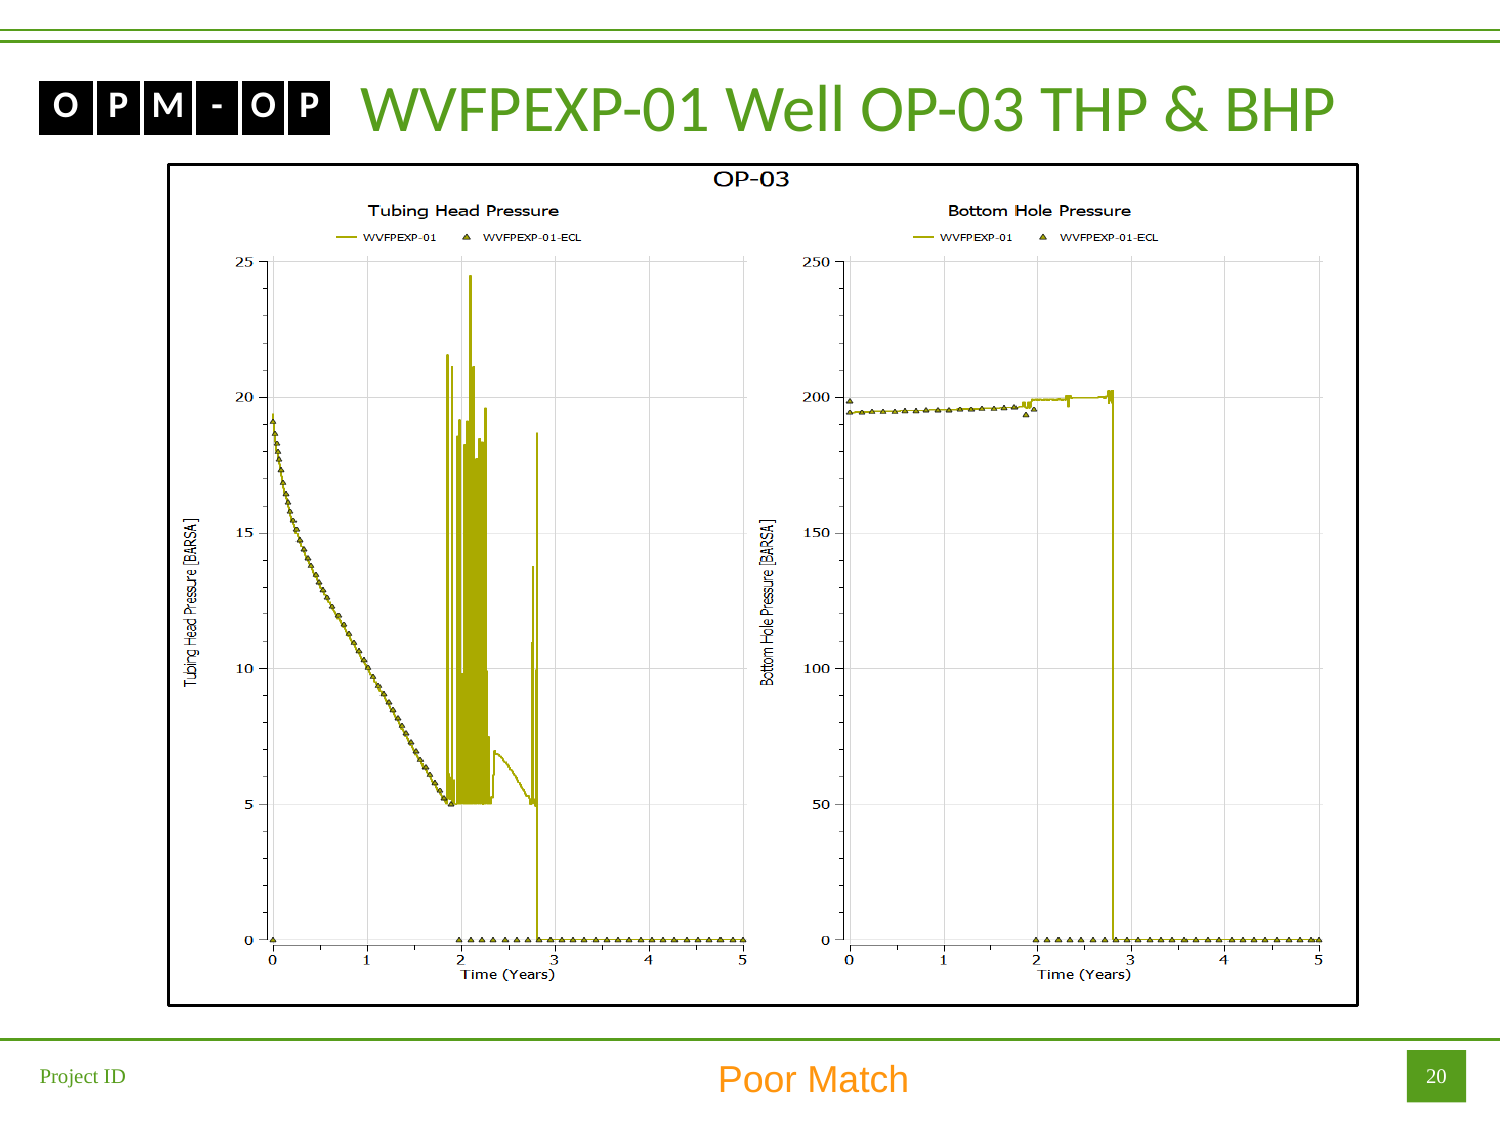

# WVFPEXP-01 Well OP-03 THP & BHP
Project ID
20
Poor Match